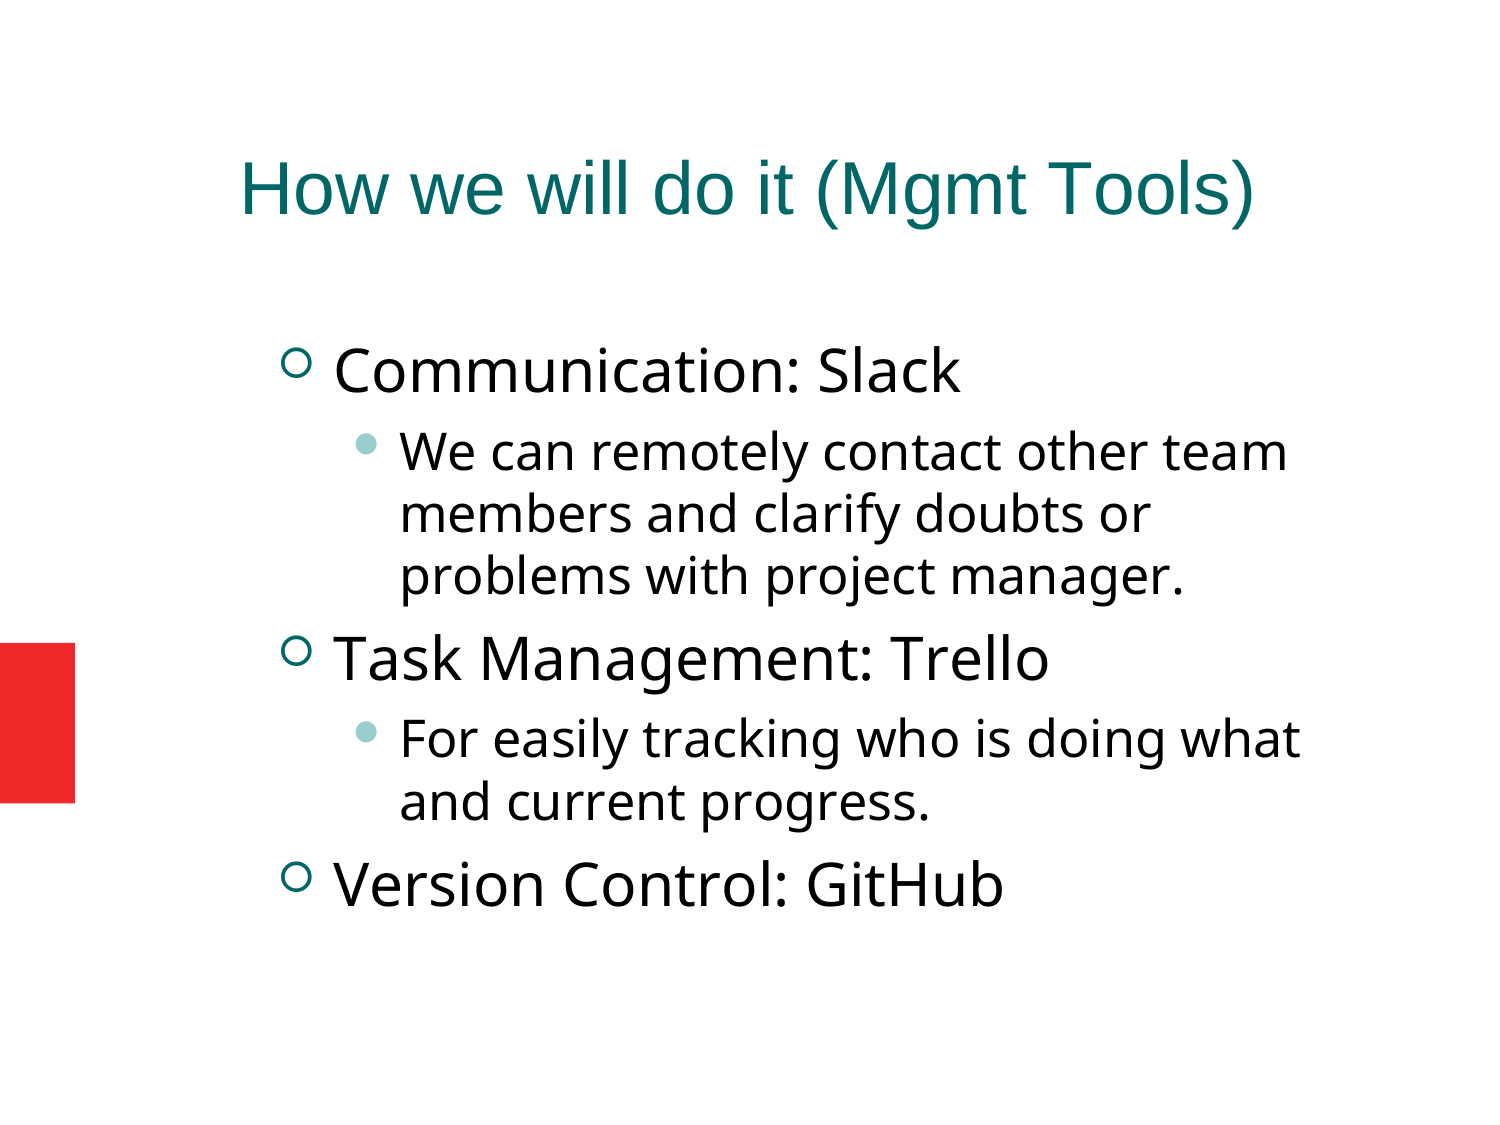

How we will do it (Mgmt Tools)
Communication: Slack
We can remotely contact other team members and clarify doubts or problems with project manager.
Task Management: Trello
For easily tracking who is doing what and current progress.
Version Control: GitHub